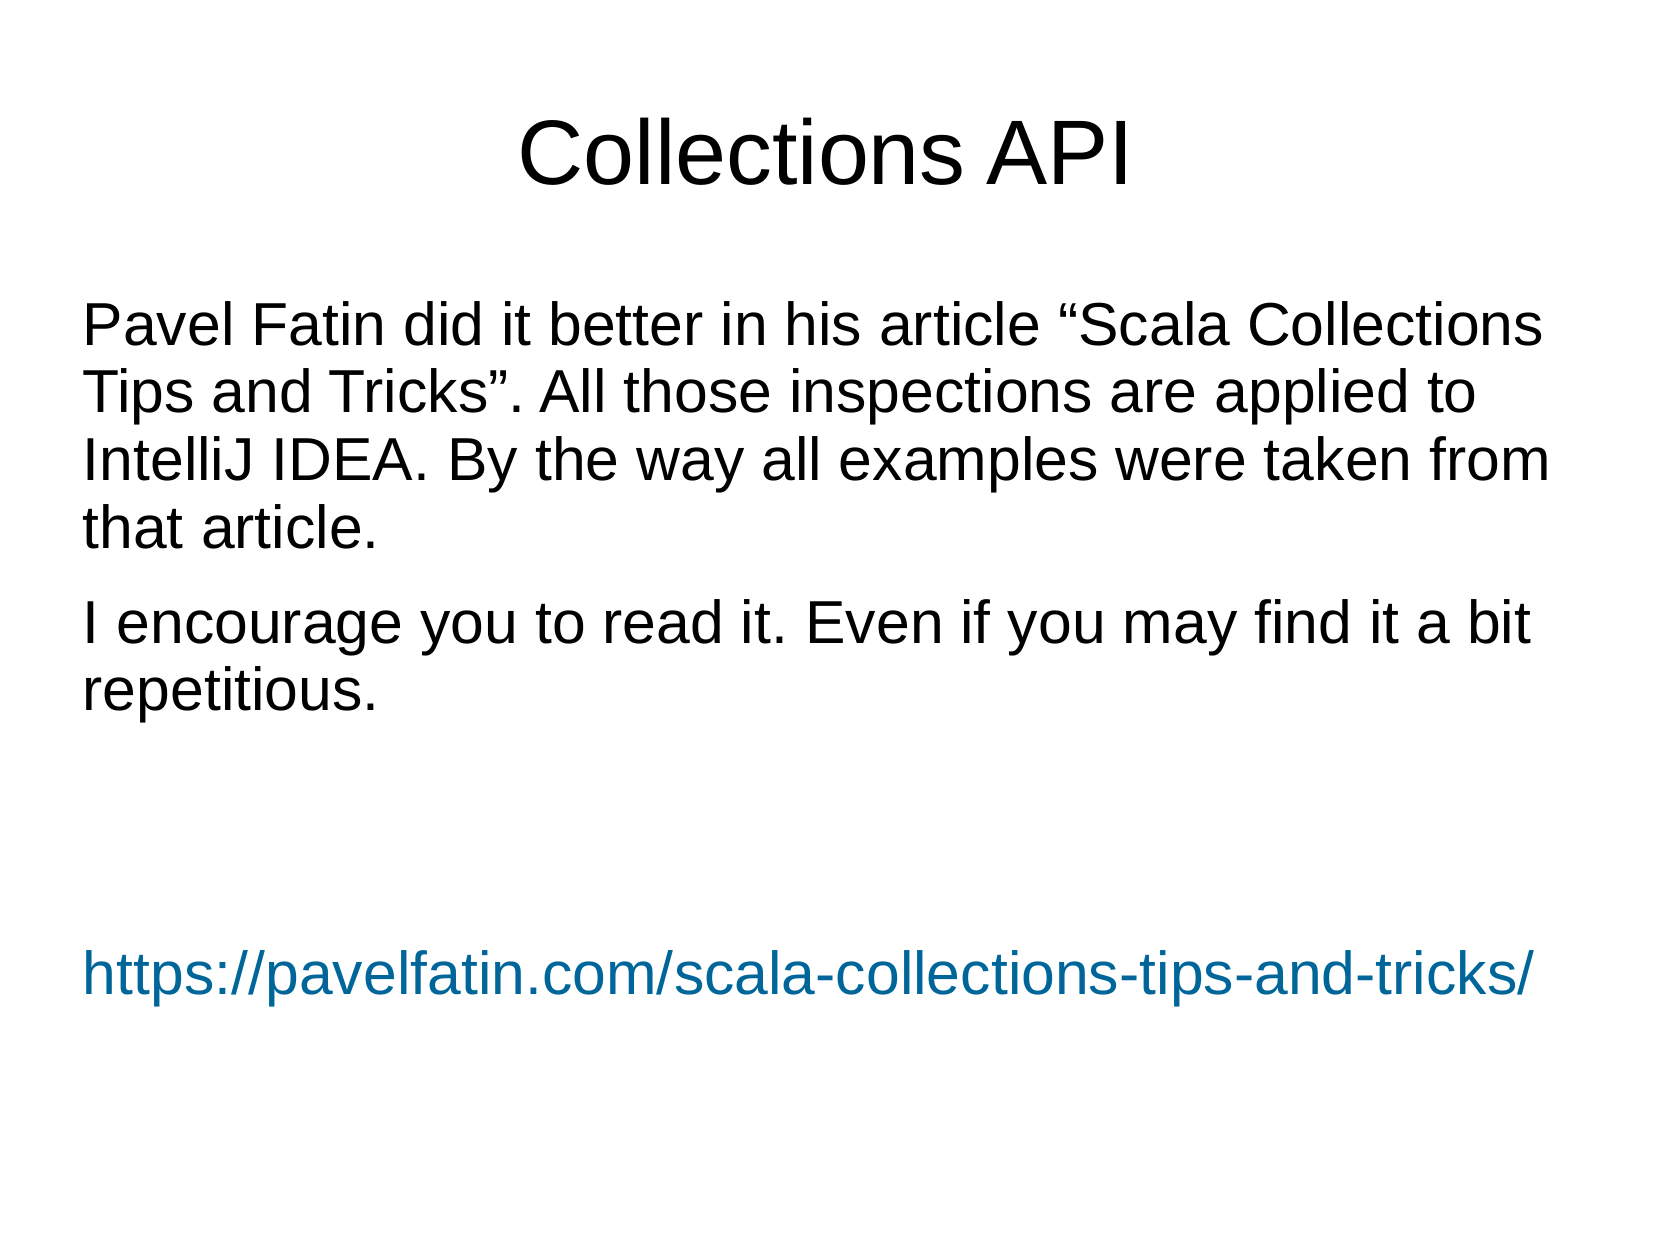

# Collections API
Pavel Fatin did it better in his article “Scala Collections Tips and Tricks”. All those inspections are applied to IntelliJ IDEA. By the way all examples were taken from that article.
I encourage you to read it. Even if you may find it a bit repetitious.
https://pavelfatin.com/scala-collections-tips-and-tricks/